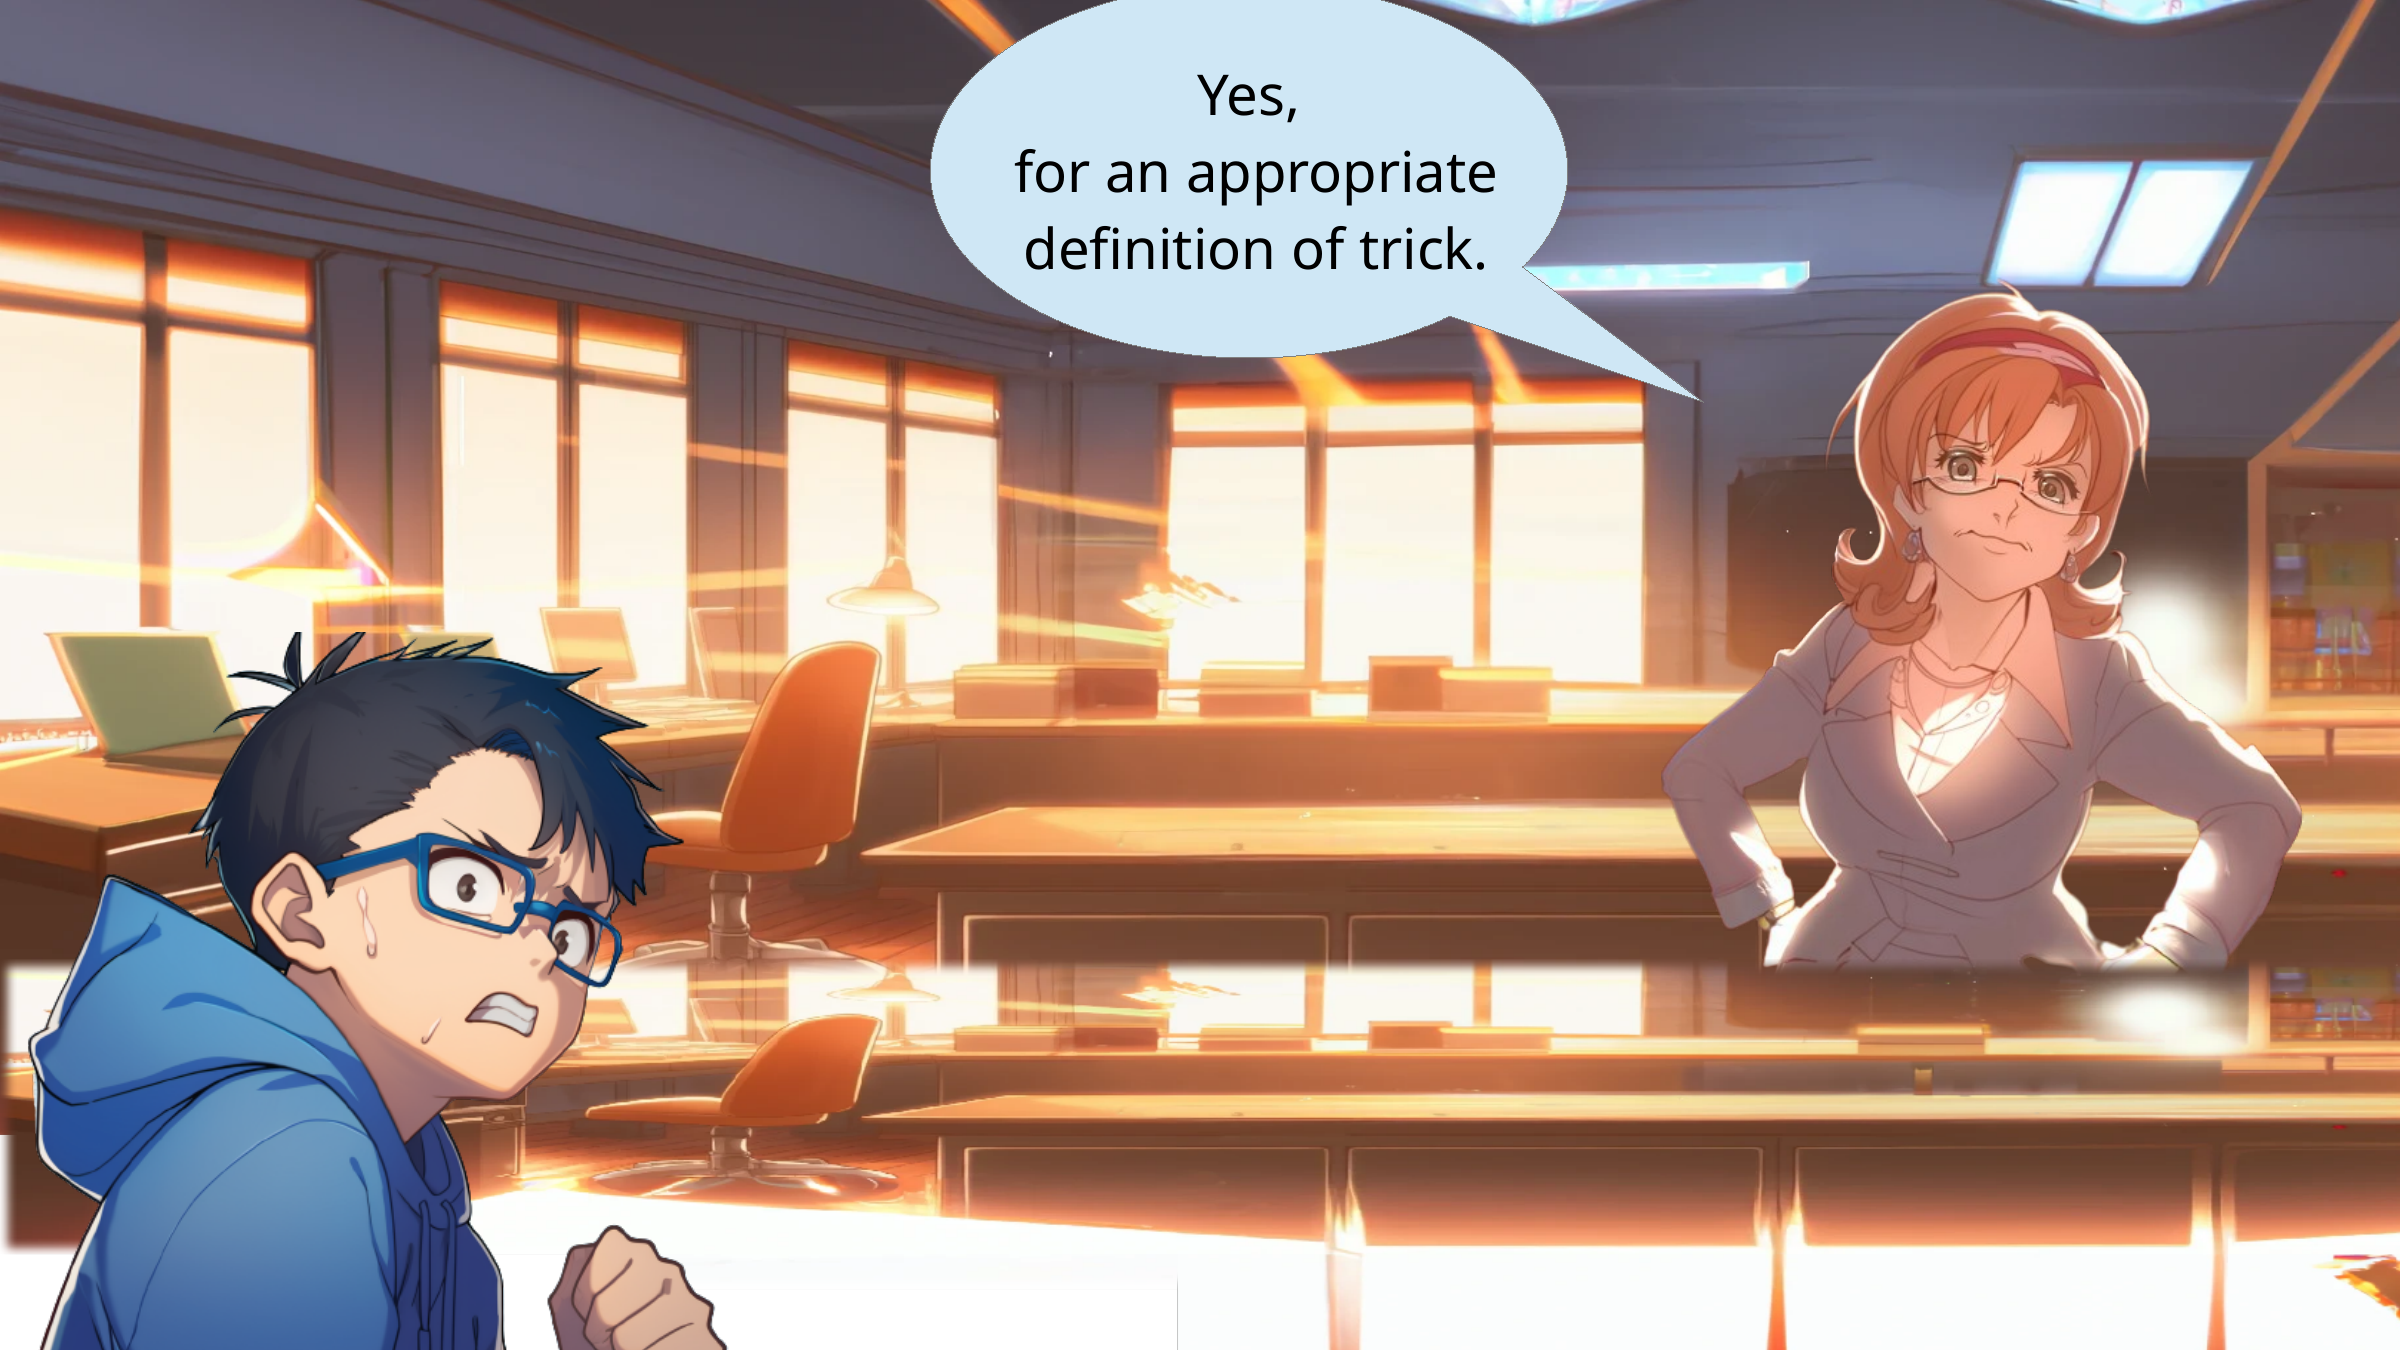

Yes,
 for an appropriate
 definition of trick.